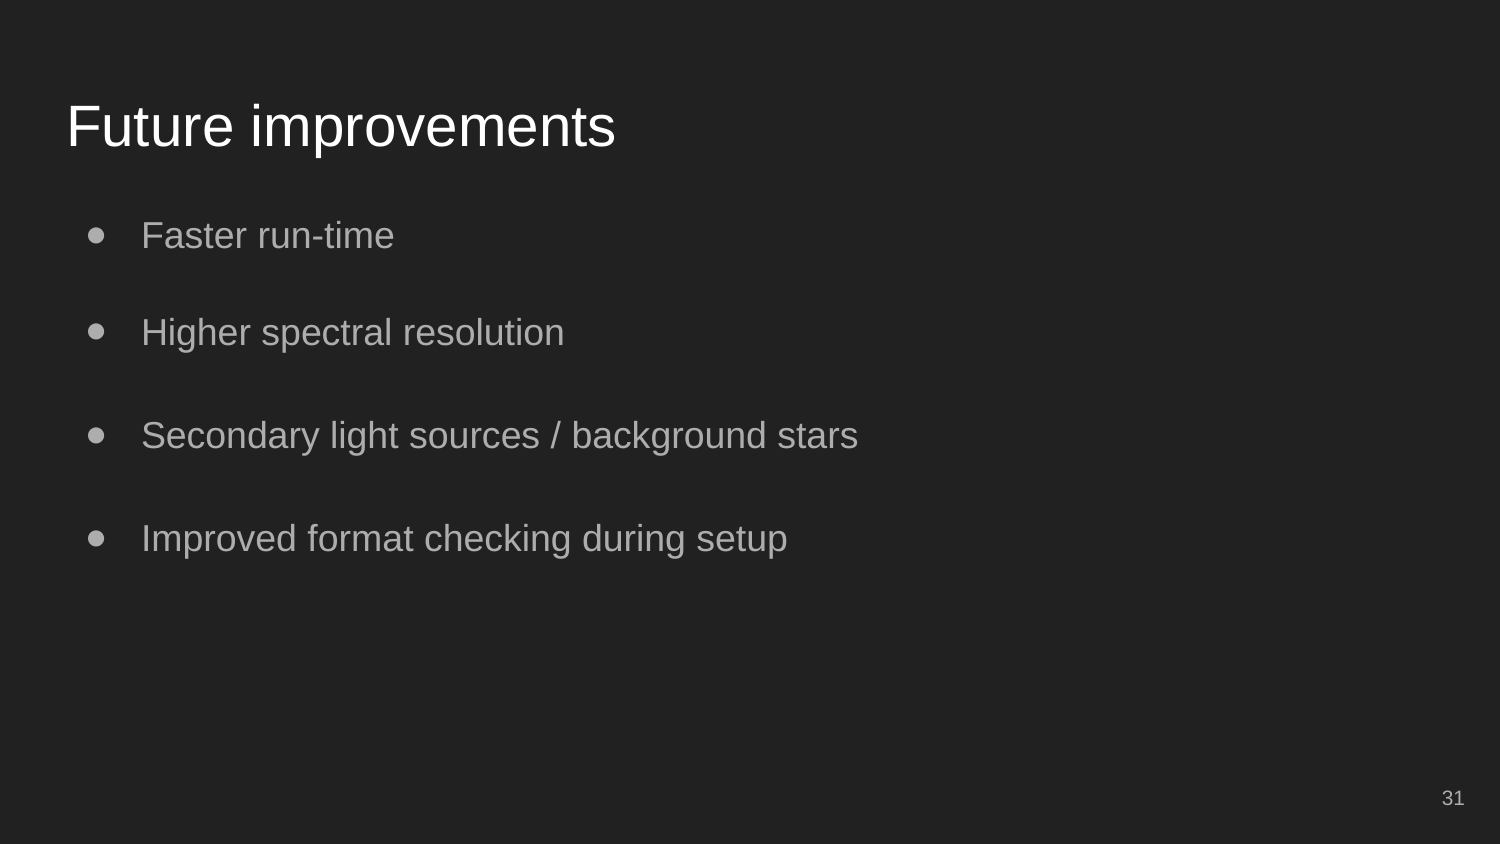

# Future improvements
Faster run-time
Higher spectral resolution
Secondary light sources / background stars
Improved format checking during setup